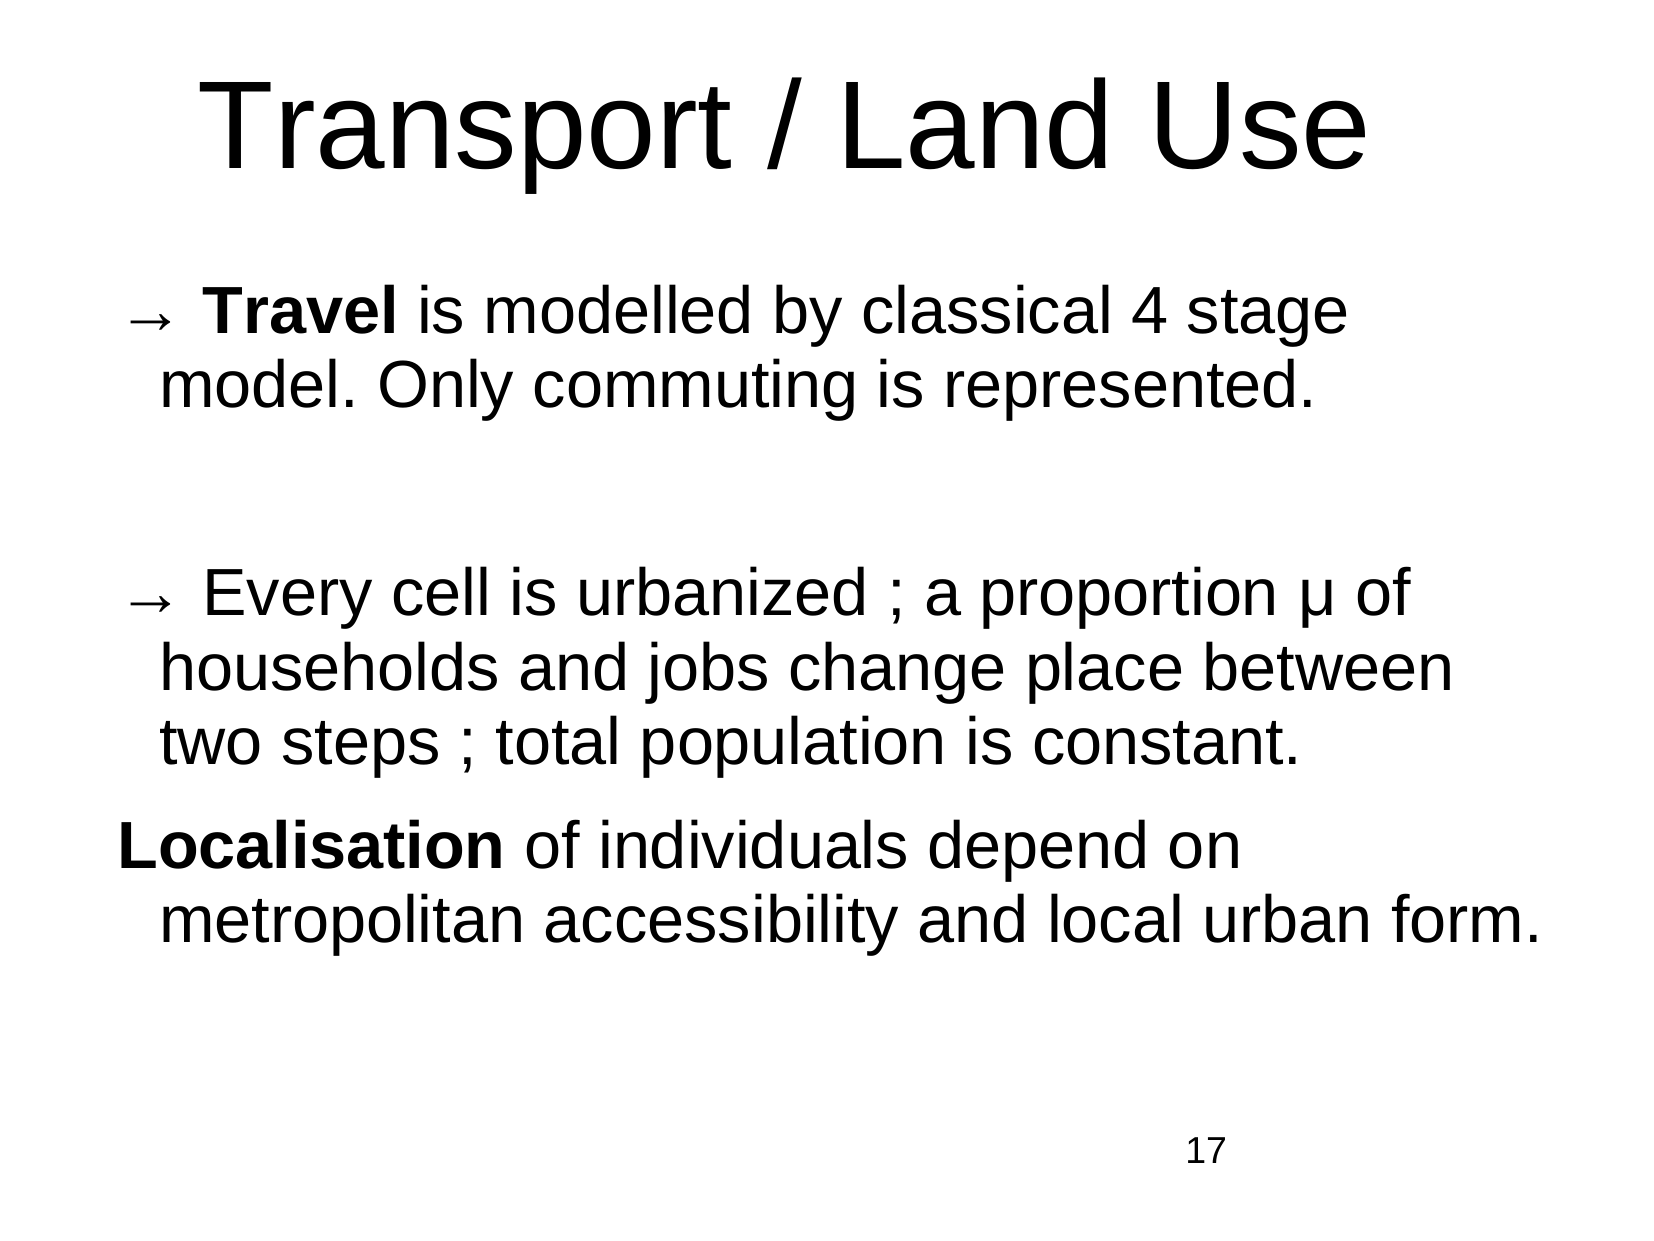

Transport / Land Use
# → Travel is modelled by classical 4 stage model. Only commuting is represented.
→ Every cell is urbanized ; a proportion μ of households and jobs change place between two steps ; total population is constant.
Localisation of individuals depend on metropolitan accessibility and local urban form.
17